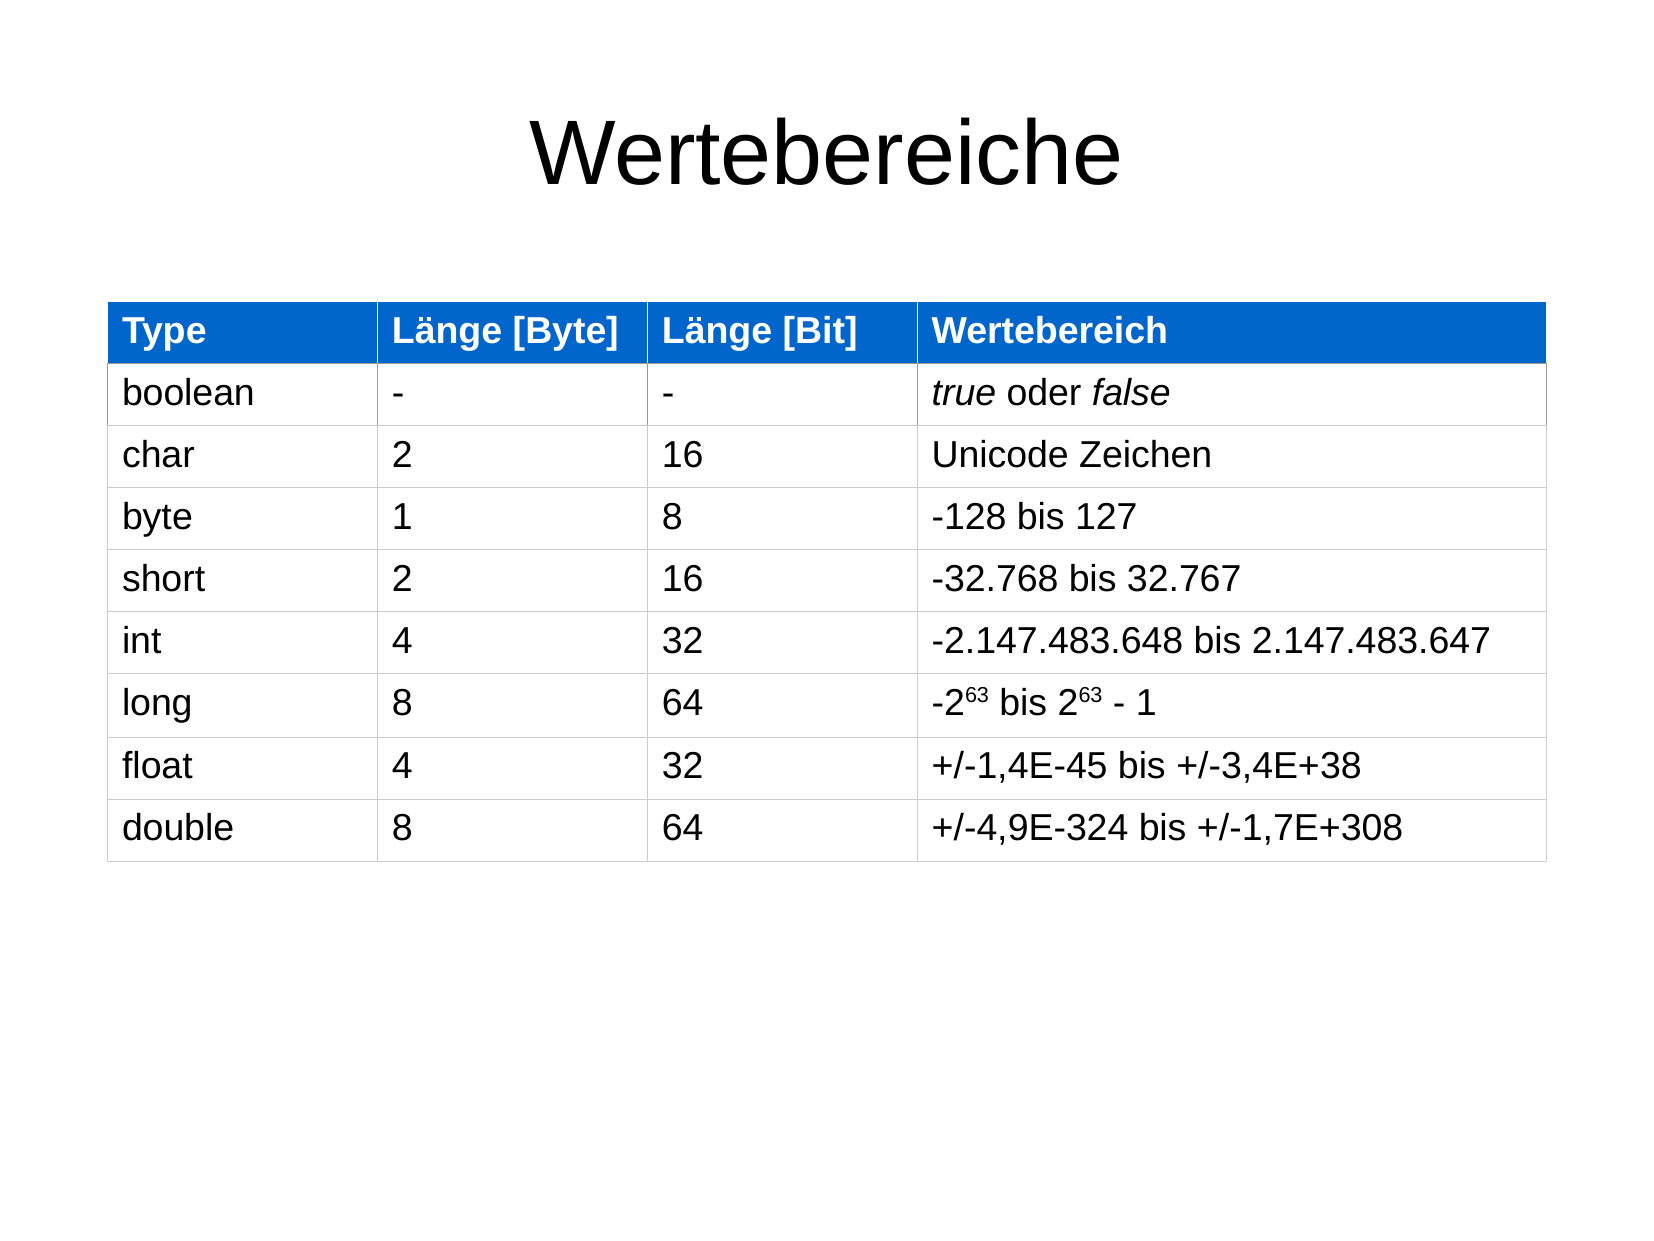

# Wertebereiche
| Type | Länge [Byte] | Länge [Bit] | Wertebereich |
| --- | --- | --- | --- |
| boolean | - | - | true oder false |
| char | 2 | 16 | Unicode Zeichen |
| byte | 1 | 8 | -128 bis 127 |
| short | 2 | 16 | -32.768 bis 32.767 |
| int | 4 | 32 | -2.147.483.648 bis 2.147.483.647 |
| long | 8 | 64 | -263 bis 263 - 1 |
| float | 4 | 32 | +/-1,4E-45 bis +/-3,4E+38 |
| double | 8 | 64 | +/-4,9E-324 bis +/-1,7E+308 |